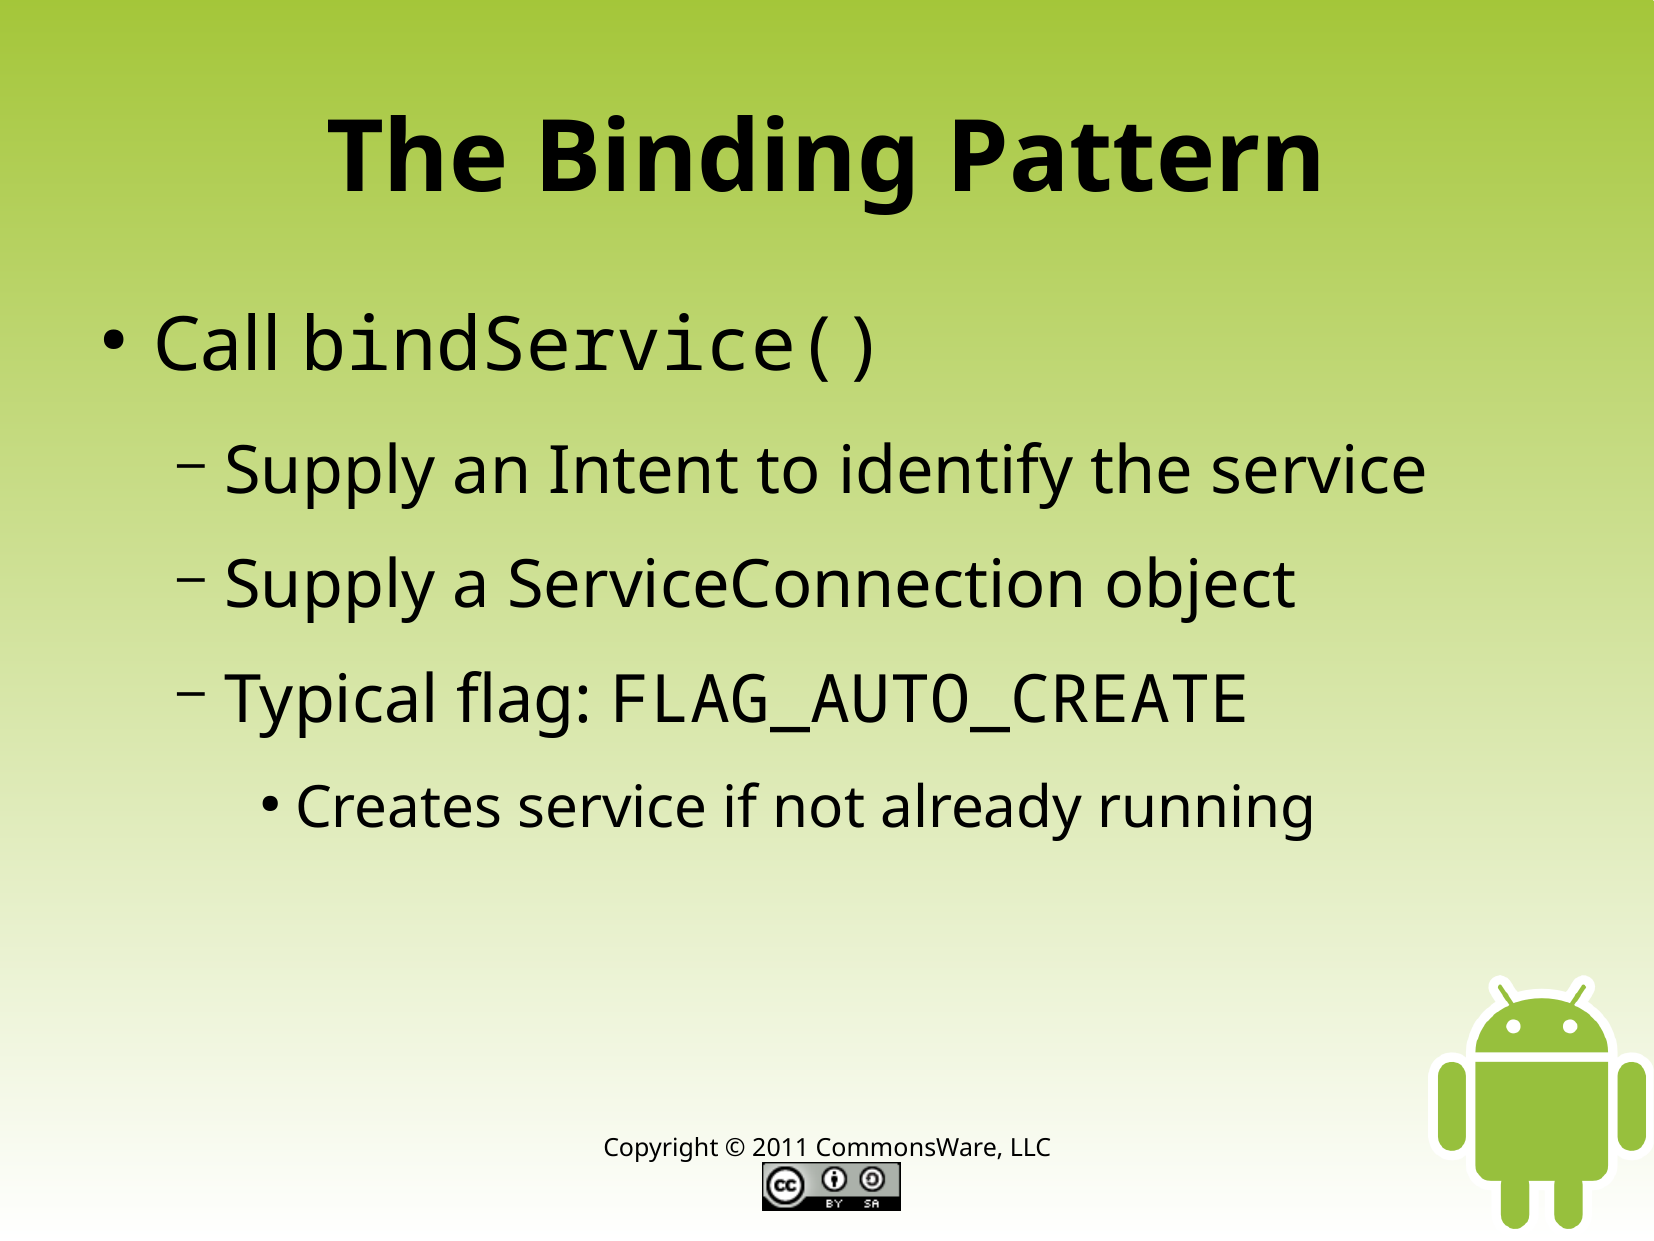

# The Binding Pattern
Call bindService()
Supply an Intent to identify the service
Supply a ServiceConnection object
Typical flag: FLAG_AUTO_CREATE
Creates service if not already running